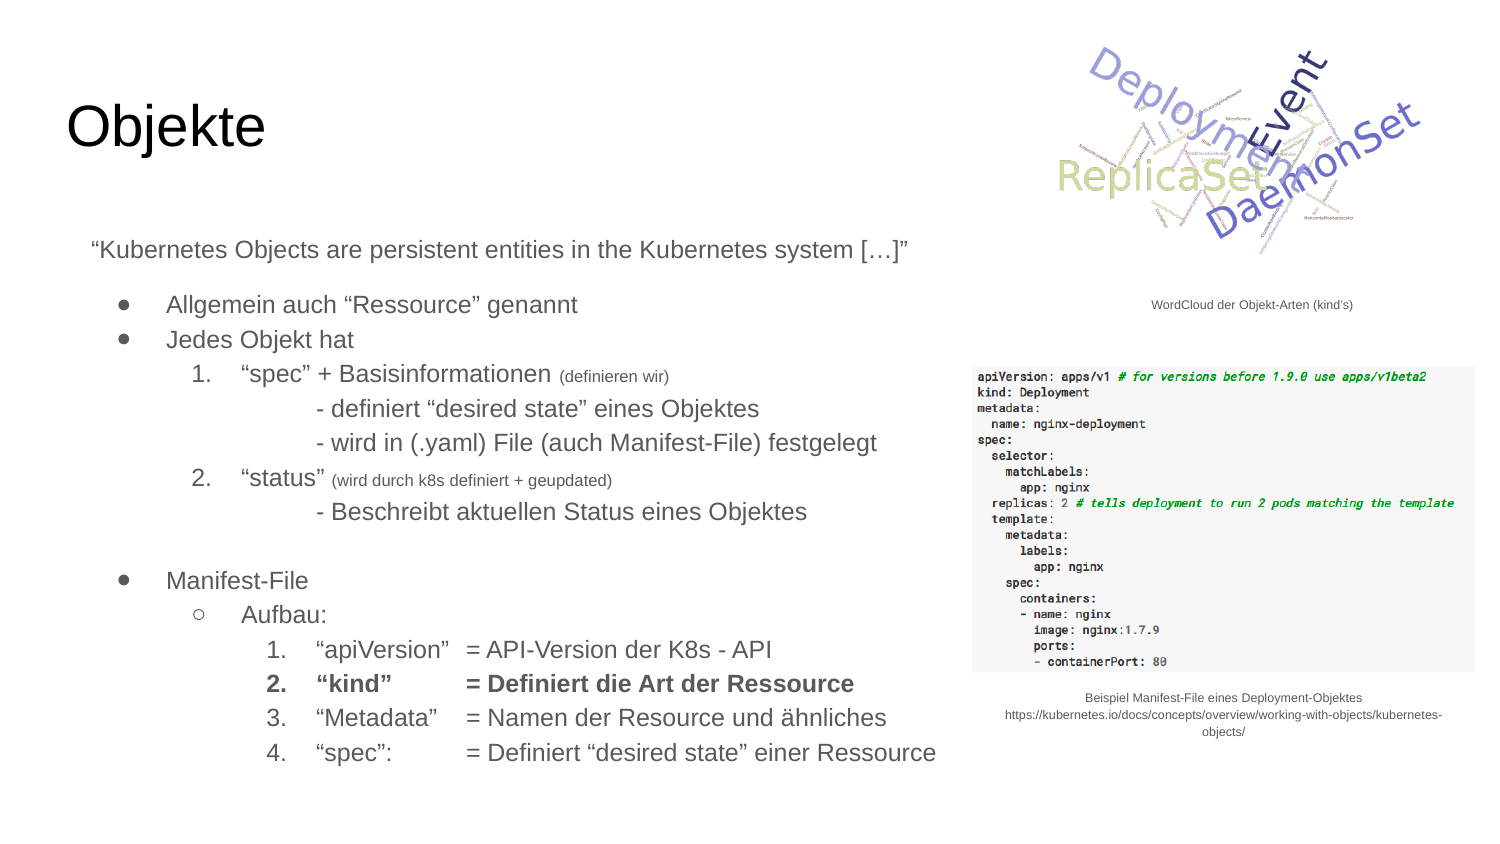

# Objekte
“Kubernetes Objects are persistent entities in the Kubernetes system […]”
Allgemein auch “Ressource” genannt
Jedes Objekt hat
“spec” + Basisinformationen (definieren wir)
			- definiert “desired state” eines Objektes
			- wird in (.yaml) File (auch Manifest-File) festgelegt
“status” (wird durch k8s definiert + geupdated)
- Beschreibt aktuellen Status eines Objektes
Manifest-File
Aufbau:
“apiVersion”	= API-Version der K8s - API
“kind”	= Definiert die Art der Ressource
“Metadata”	= Namen der Resource und ähnliches
“spec”:	= Definiert “desired state” einer Ressource
WordCloud der Objekt-Arten (kind’s)
Beispiel Manifest-File eines Deployment-Objektes
https://kubernetes.io/docs/concepts/overview/working-with-objects/kubernetes-objects/